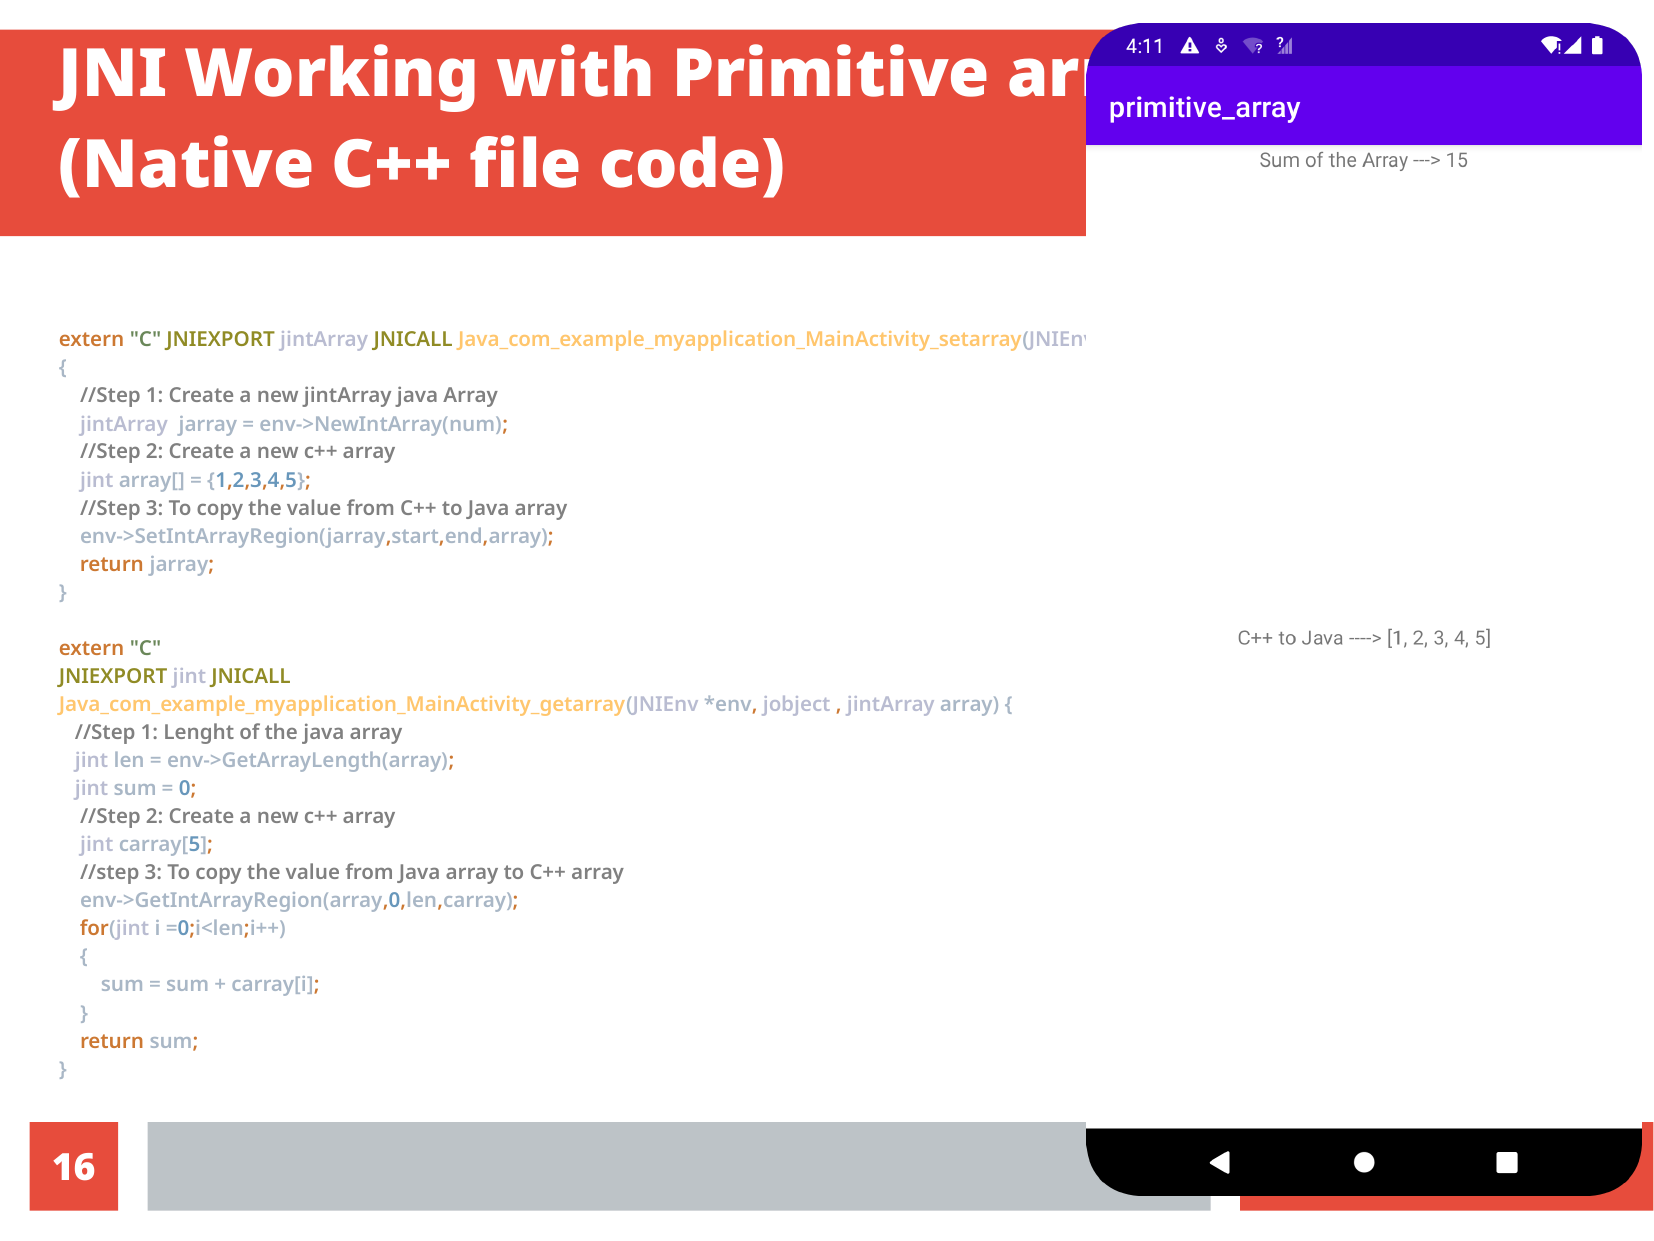

# JNI Working with Primitive array (Native C++ file code)
extern "C" JNIEXPORT jintArray JNICALL Java_com_example_myapplication_MainActivity_setarray(JNIEnv *env,jobject,jint start,jint end,jint num)
{
 //Step 1: Create a new jintArray java Array
 jintArray jarray = env->NewIntArray(num);
 //Step 2: Create a new c++ array
 jint array[] = {1,2,3,4,5};
 //Step 3: To copy the value from C++ to Java array
 env->SetIntArrayRegion(jarray,start,end,array);
 return jarray;
}
extern "C"
JNIEXPORT jint JNICALL
Java_com_example_myapplication_MainActivity_getarray(JNIEnv *env, jobject , jintArray array) {
 //Step 1: Lenght of the java array
 jint len = env->GetArrayLength(array);
 jint sum = 0;
 //Step 2: Create a new c++ array
 jint carray[5];
 //step 3: To copy the value from Java array to C++ array
 env->GetIntArrayRegion(array,0,len,carray);
 for(jint i =0;i<len;i++)
 {
 sum = sum + carray[i];
 }
 return sum;
}
16